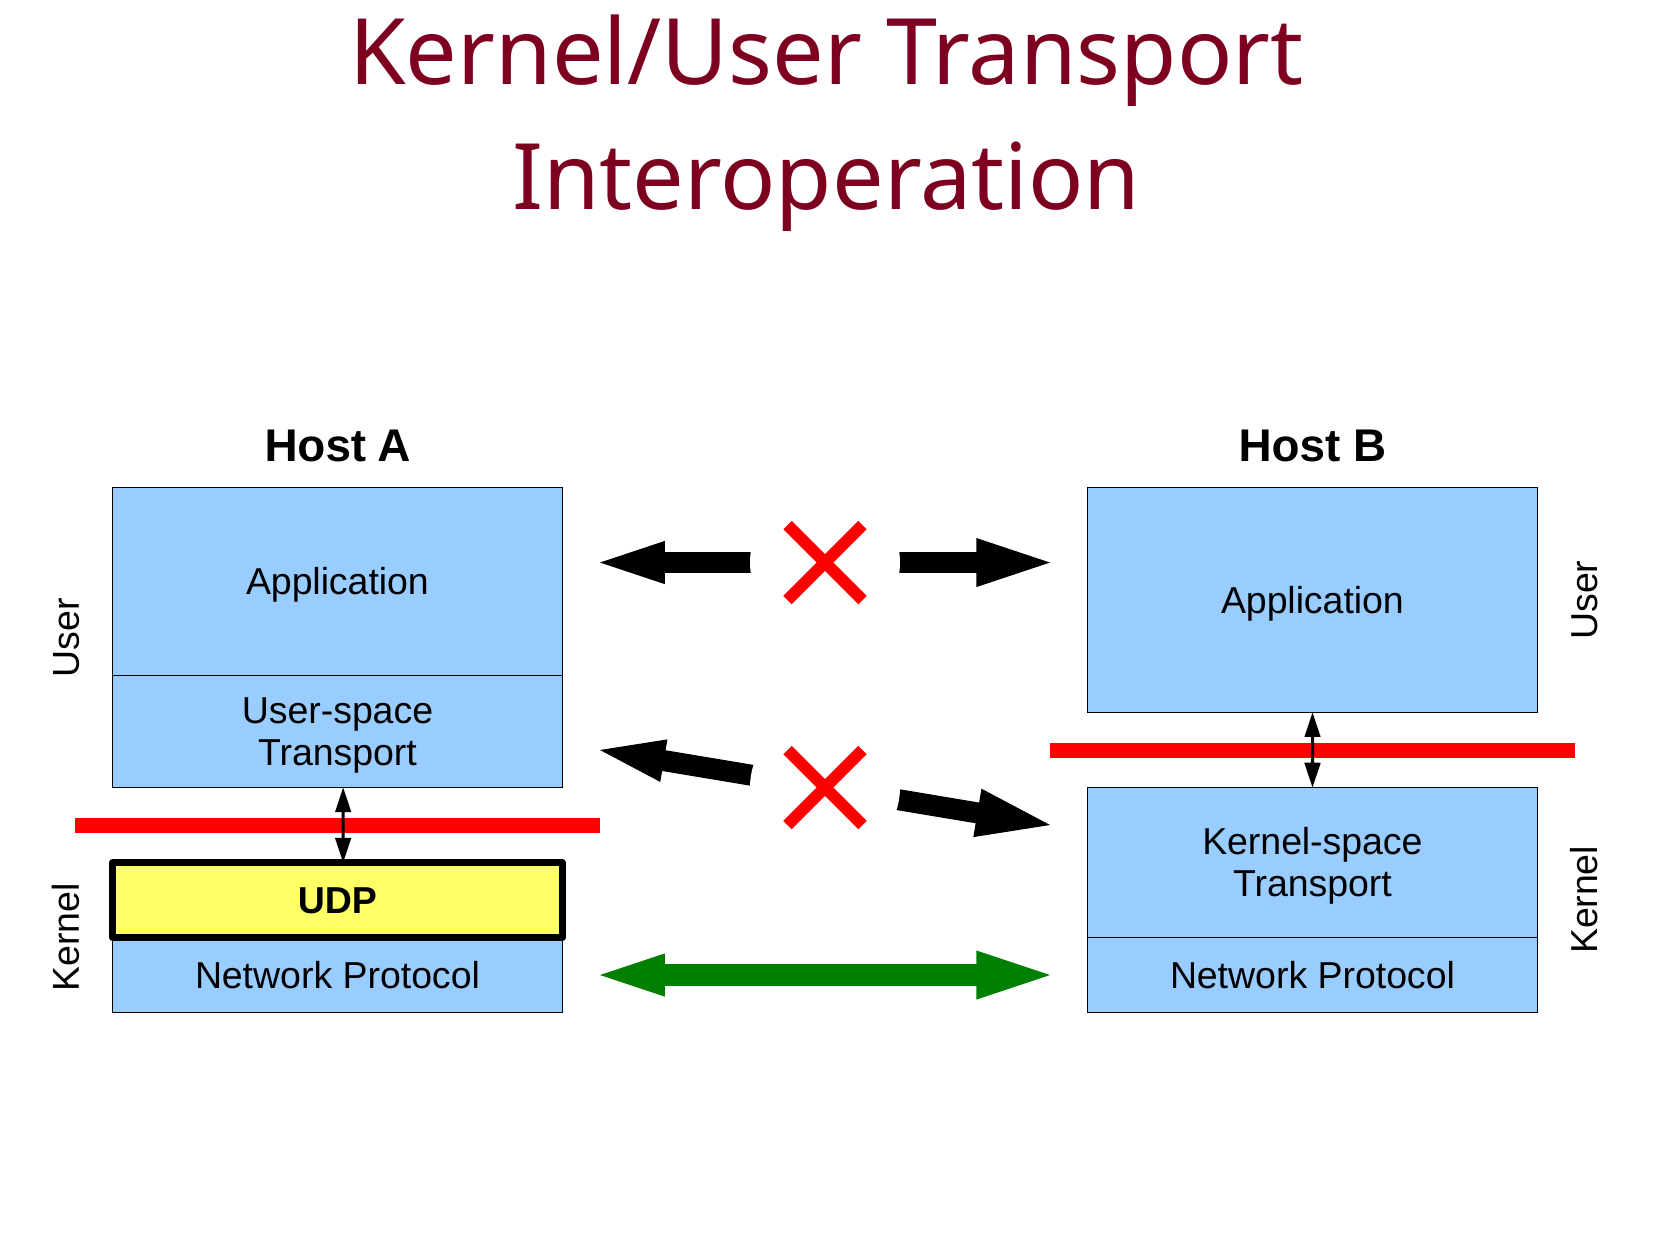

# Kernel/User Transport Interoperation
Host A
Host B
Application
Application
User
User
User-space
Transport
Kernel-space
Transport
UDP
Kernel
Kernel
Network Protocol
Network Protocol